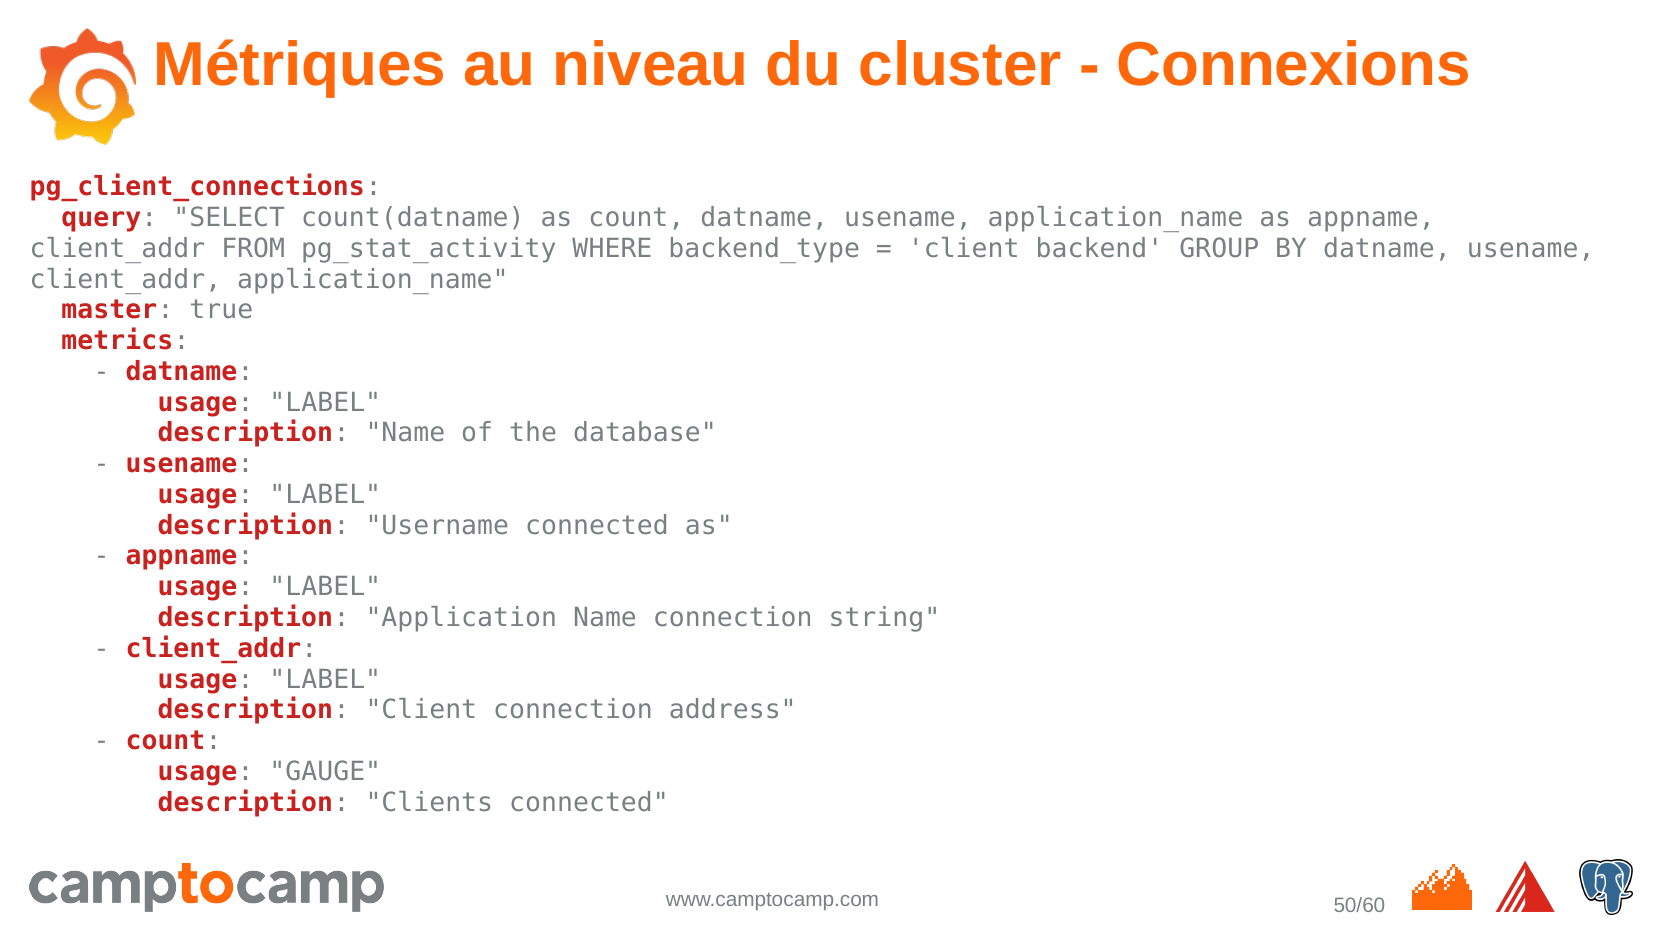

# Métriques au niveau du cluster - Connexions
pg_client_connections:
 query: "SELECT count(datname) as count, datname, usename, application_name as appname, client_addr FROM pg_stat_activity WHERE backend_type = 'client backend' GROUP BY datname, usename, client_addr, application_name"
 master: true
 metrics:
 - datname:
 usage: "LABEL"
 description: "Name of the database"
 - usename:
 usage: "LABEL"
 description: "Username connected as"
 - appname:
 usage: "LABEL"
 description: "Application Name connection string"
 - client_addr:
 usage: "LABEL"
 description: "Client connection address"
 - count:
 usage: "GAUGE"
 description: "Clients connected"